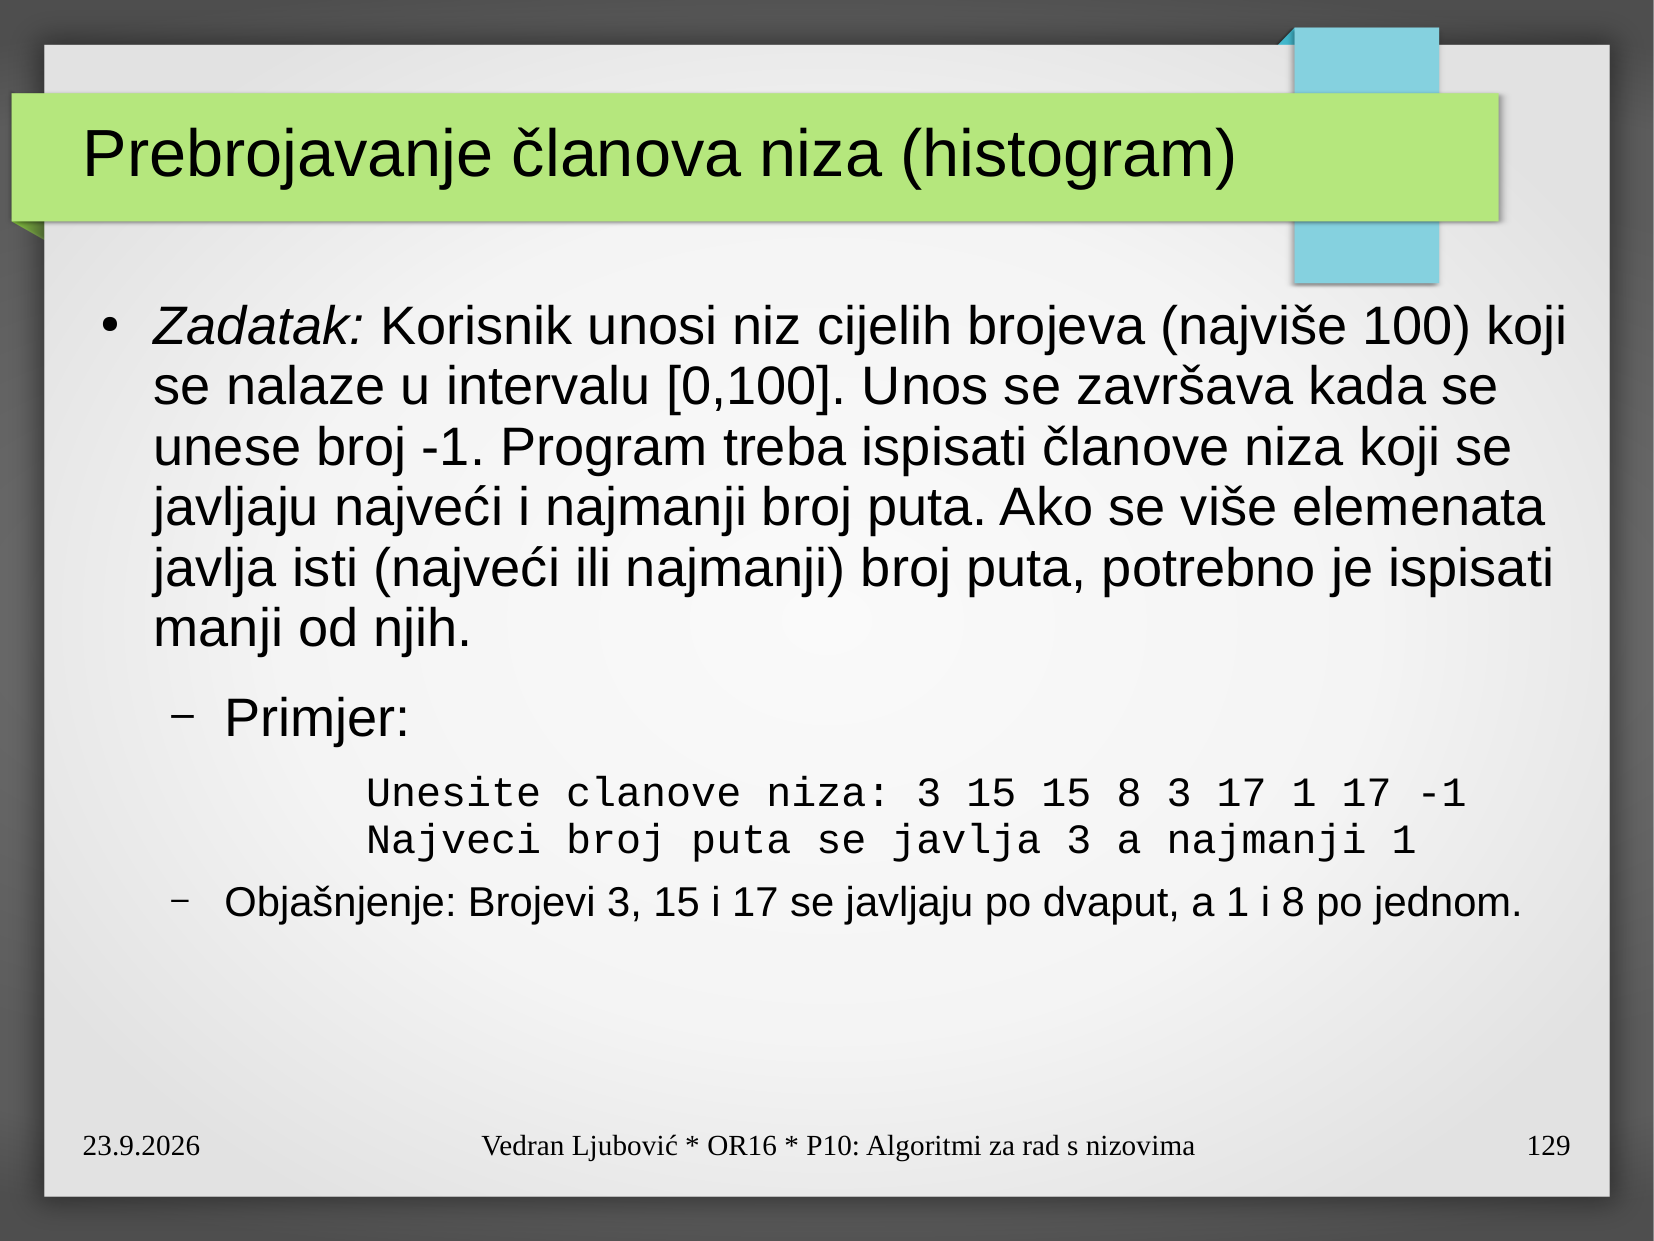

# Prebrojavanje članova niza (histogram)
Zadatak: Korisnik unosi niz cijelih brojeva (najviše 100) koji se nalaze u intervalu [0,100]. Unos se završava kada se unese broj -1. Program treba ispisati članove niza koji se javljaju najveći i najmanji broj puta. Ako se više elemenata javlja isti (najveći ili najmanji) broj puta, potrebno je ispisati manji od njih.
Primjer:
Unesite clanove niza: 3 15 15 8 3 17 1 17 -1
Najveci broj puta se javlja 3 a najmanji 1
Objašnjenje: Brojevi 3, 15 i 17 se javljaju po dvaput, a 1 i 8 po jednom.
Vedran Ljubović * OR16 * P10: Algoritmi za rad s nizovima
129